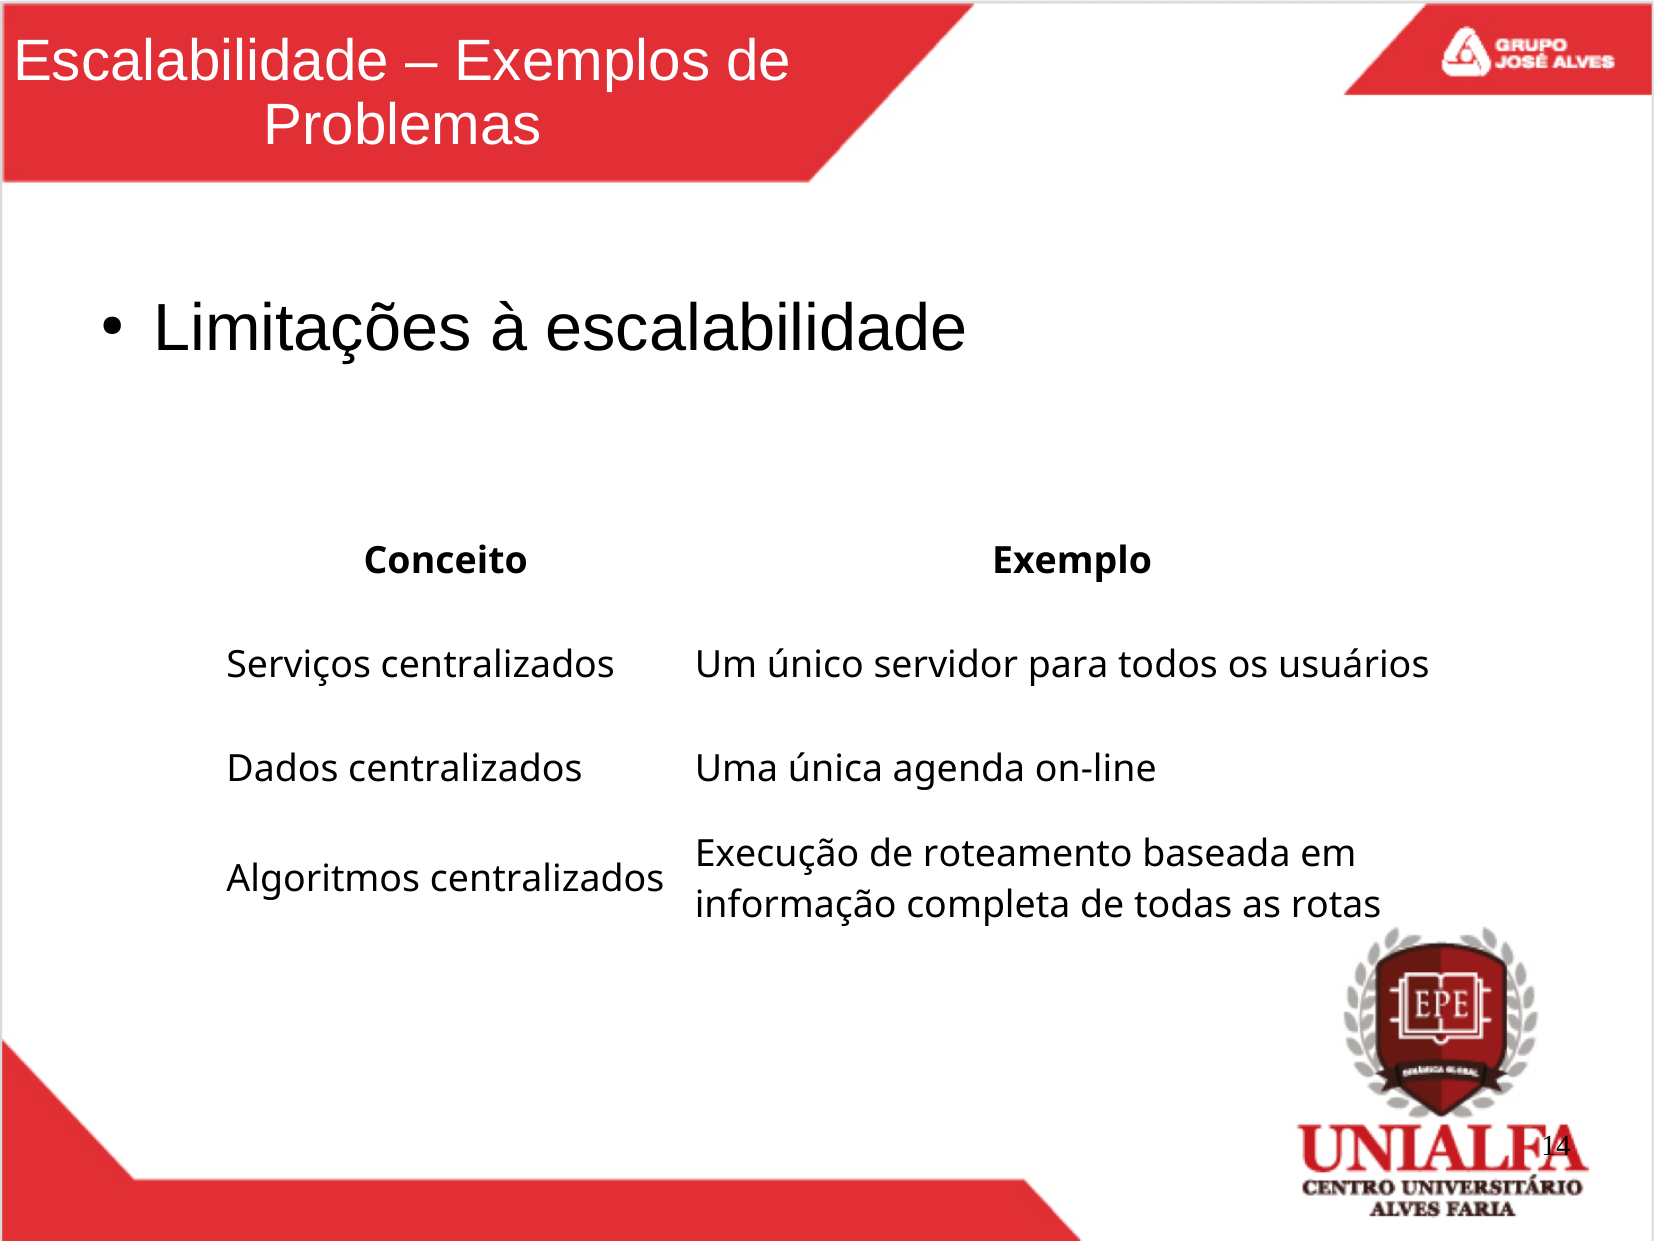

# Escalabilidade – Exemplos de Problemas
Limitações à escalabilidade
| Conceito | Exemplo |
| --- | --- |
| Serviços centralizados | Um único servidor para todos os usuários |
| Dados centralizados | Uma única agenda on-line |
| Algoritmos centralizados | Execução de roteamento baseada em informação completa de todas as rotas |
14